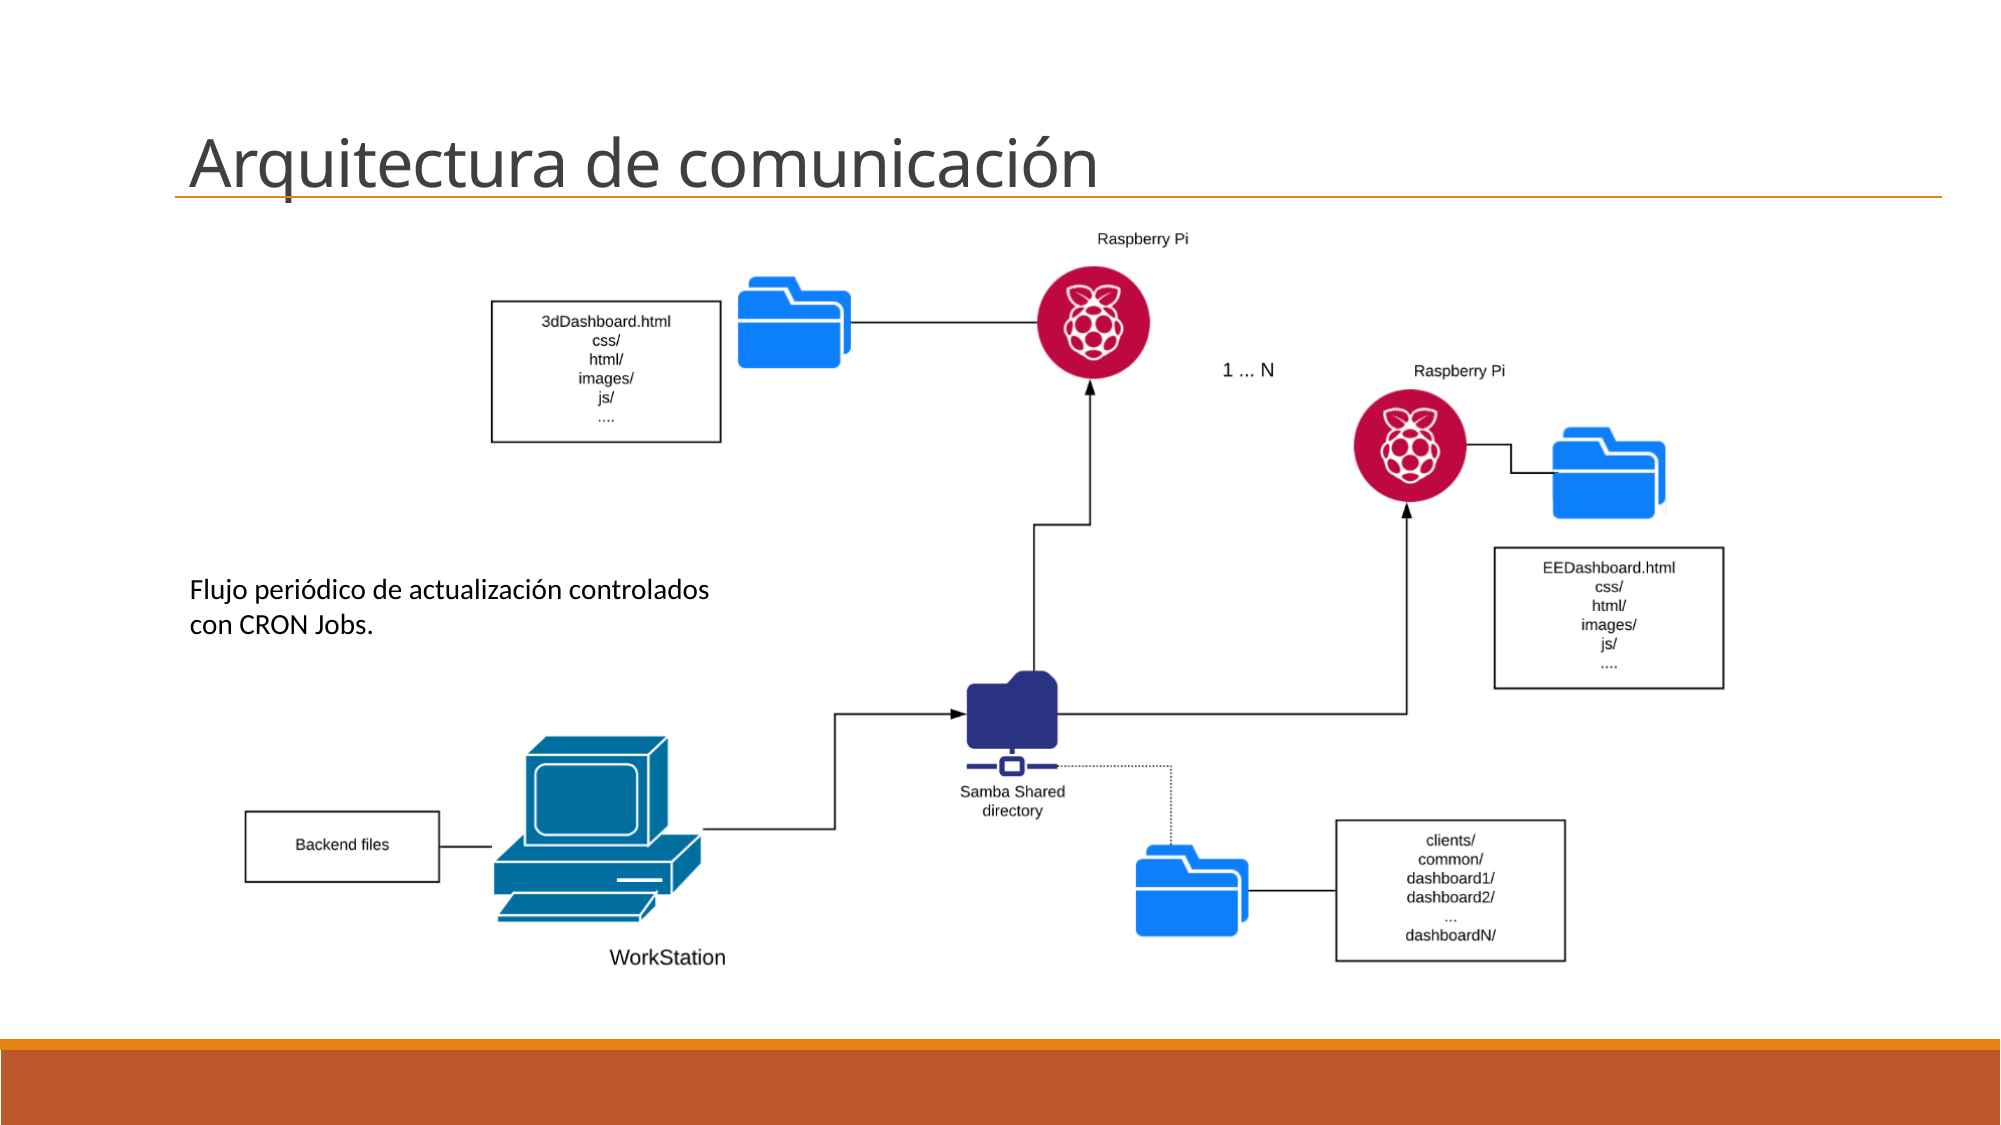

Arquitectura de comunicación
Flujo periódico de actualización controlados con CRON Jobs.